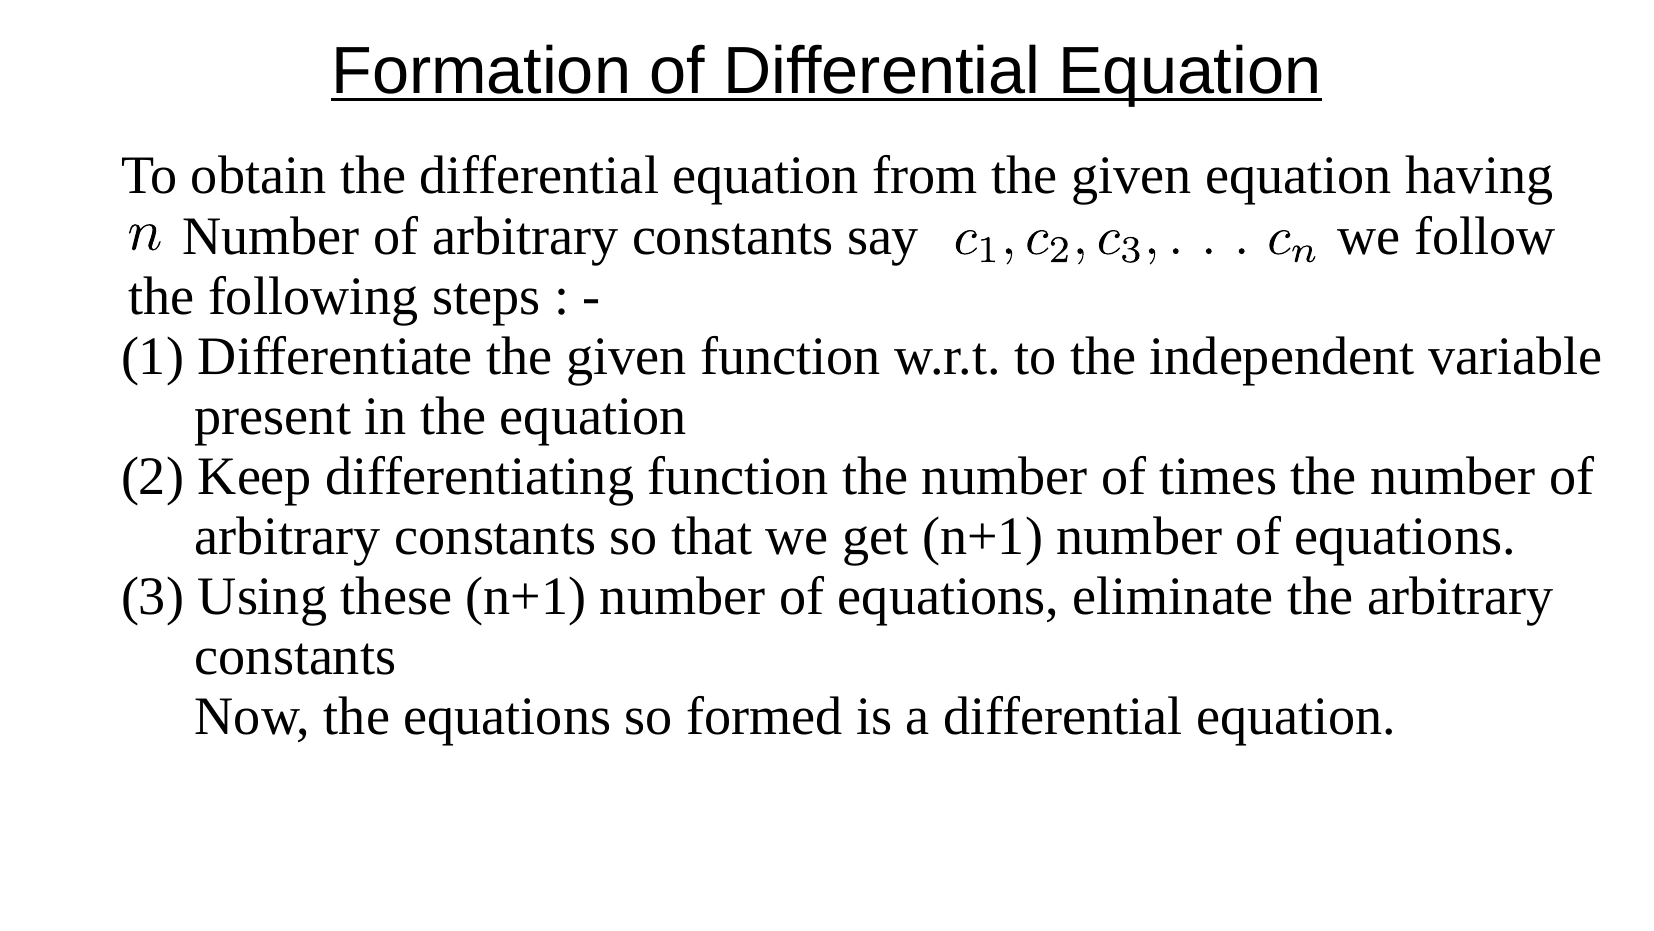

# Formation of Differential Equation
	To obtain the differential equation from the given equation having
 Number of arbitrary constants say we follow
 the following steps : -
	(1) Differentiate the given function w.r.t. to the independent variable
		present in the equation
	(2) Keep differentiating function the number of times the number of
		arbitrary constants so that we get (n+1) number of equations.
	(3) Using these (n+1) number of equations, eliminate the arbitrary
		constants
		Now, the equations so formed is a differential equation.